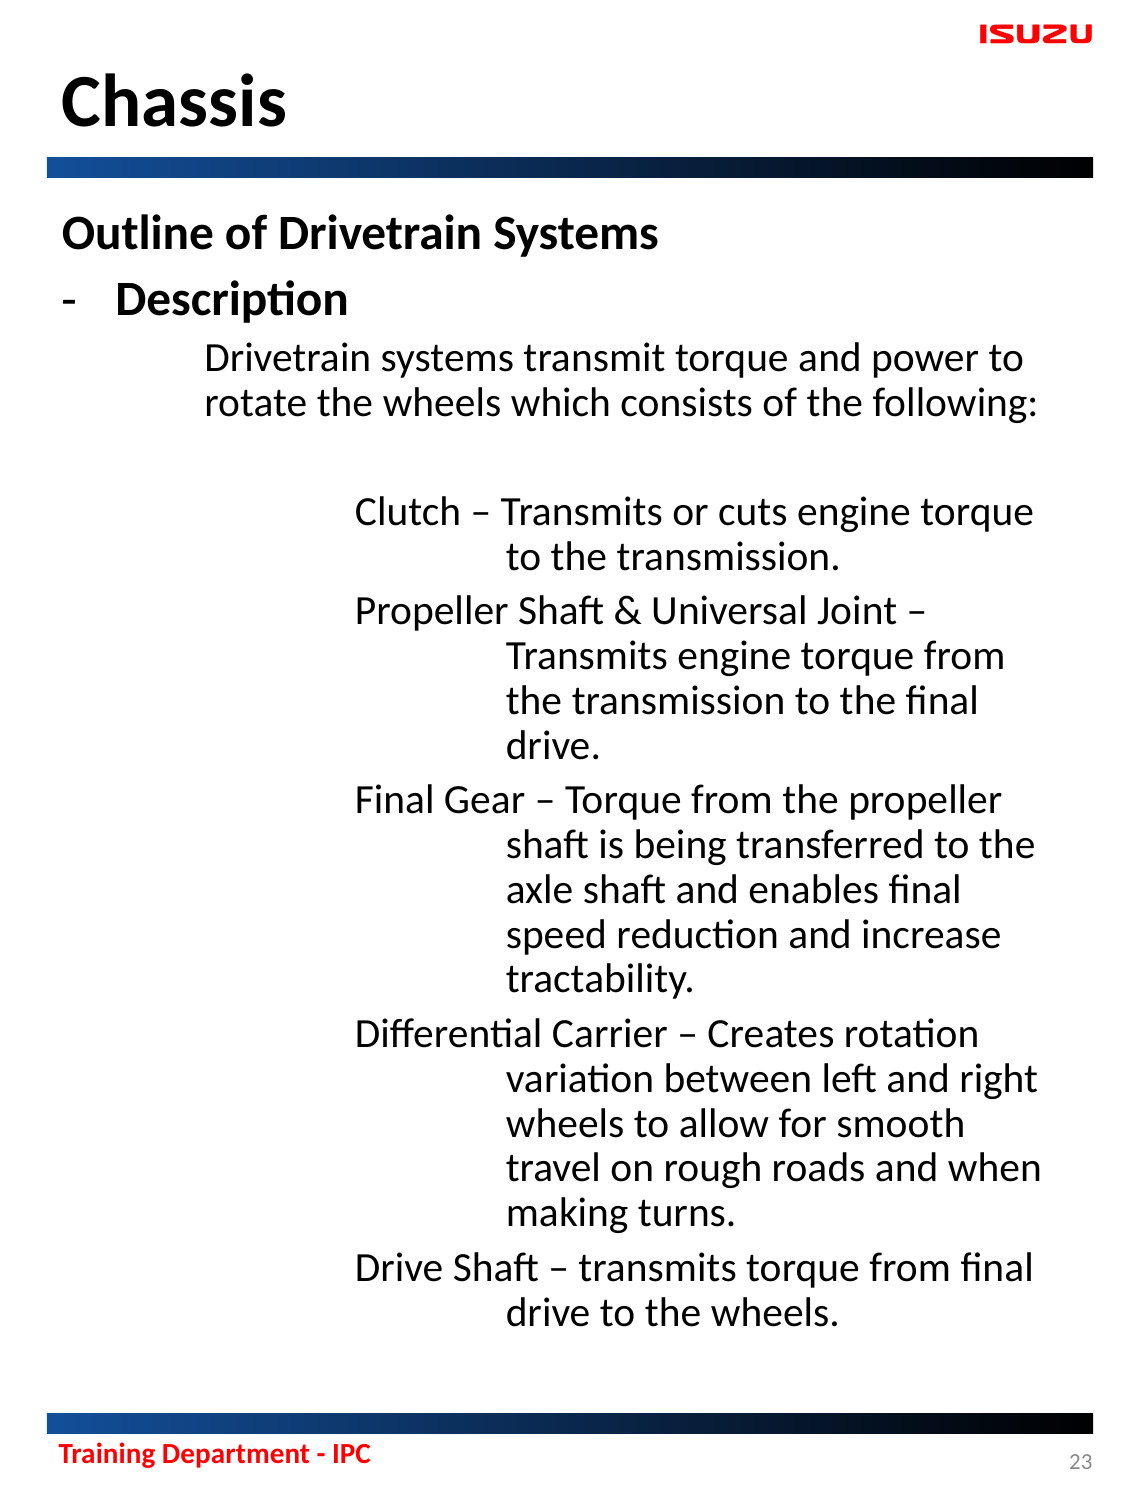

# Chassis
Outline of Drivetrain Systems
Description
Drivetrain systems transmit torque and power to rotate the wheels which consists of the following:
Clutch – Transmits or cuts engine torque to the transmission.
Propeller Shaft & Universal Joint – Transmits engine torque from the transmission to the final drive.
Final Gear – Torque from the propeller shaft is being transferred to the axle shaft and enables final speed reduction and increase tractability.
Differential Carrier – Creates rotation variation between left and right wheels to allow for smooth travel on rough roads and when making turns.
Drive Shaft – transmits torque from final drive to the wheels.